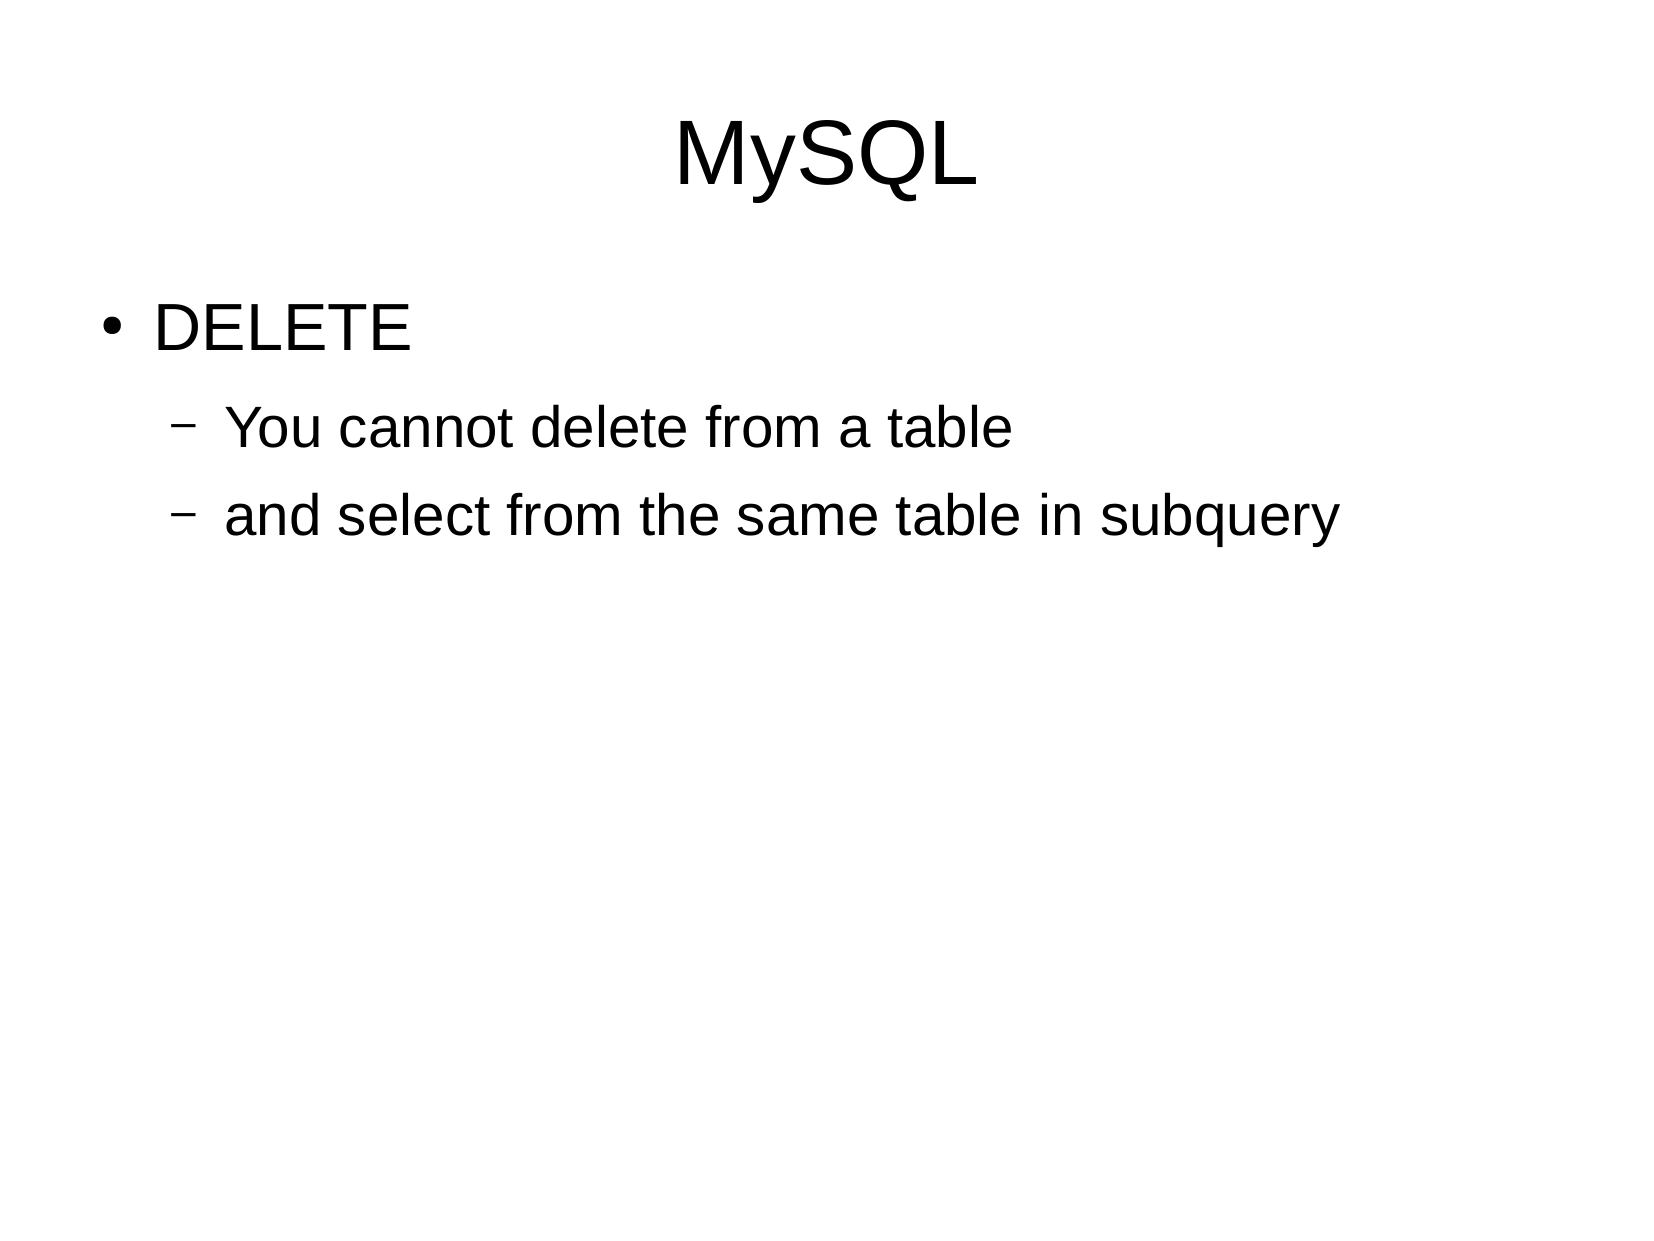

# MySQL
DELETE
You cannot delete from a table
and select from the same table in subquery